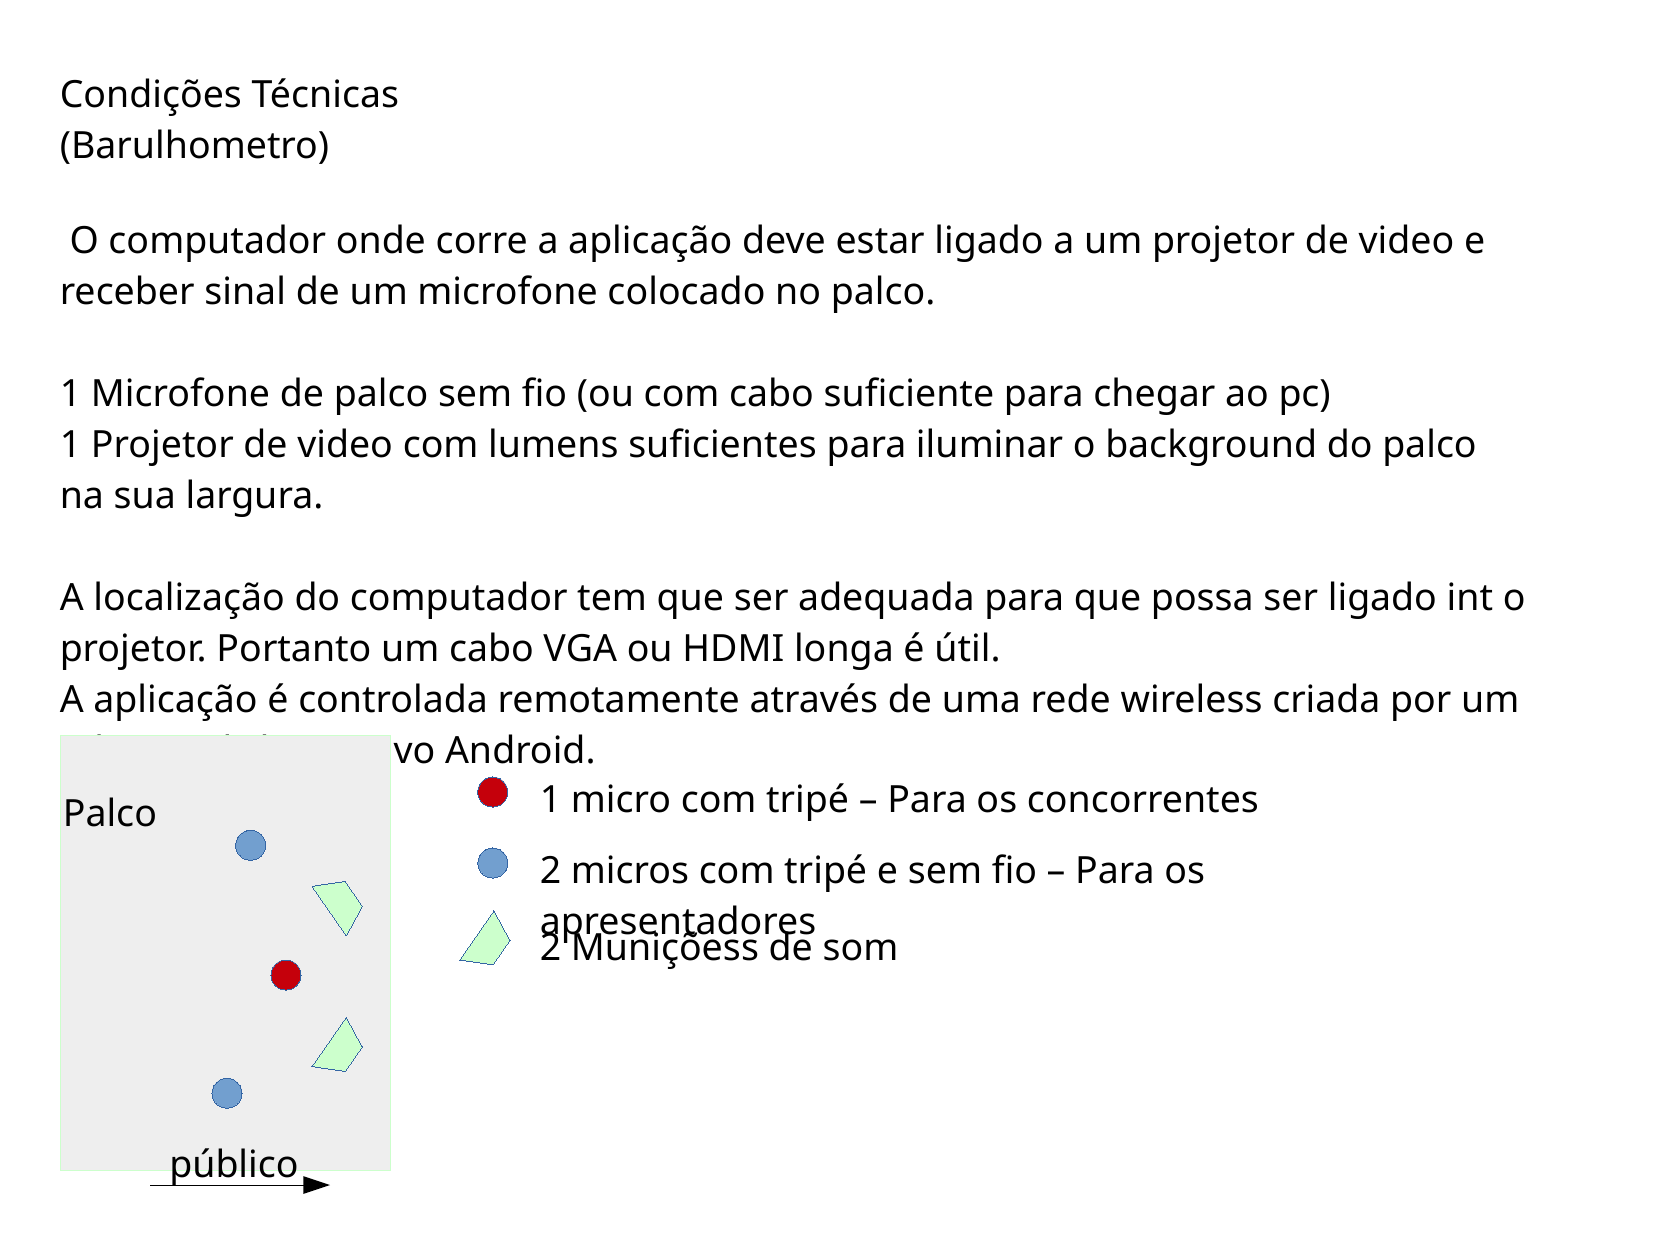

Condições Técnicas (Barulhometro)
 O computador onde corre a aplicação deve estar ligado a um projetor de video e receber sinal de um microfone colocado no palco.
1 Microfone de palco sem fio (ou com cabo suficiente para chegar ao pc)
1 Projetor de video com lumens suficientes para iluminar o background do palco na sua largura.
A localização do computador tem que ser adequada para que possa ser ligado int o projetor. Portanto um cabo VGA ou HDMI longa é útil.
A aplicação é controlada remotamente através de uma rede wireless criada por um telemovel/dispositivo Android.
 Palco
1 micro com tripé – Para os concorrentes
2 micros com tripé e sem fio – Para os apresentadores
2 Muniçõess de som
público